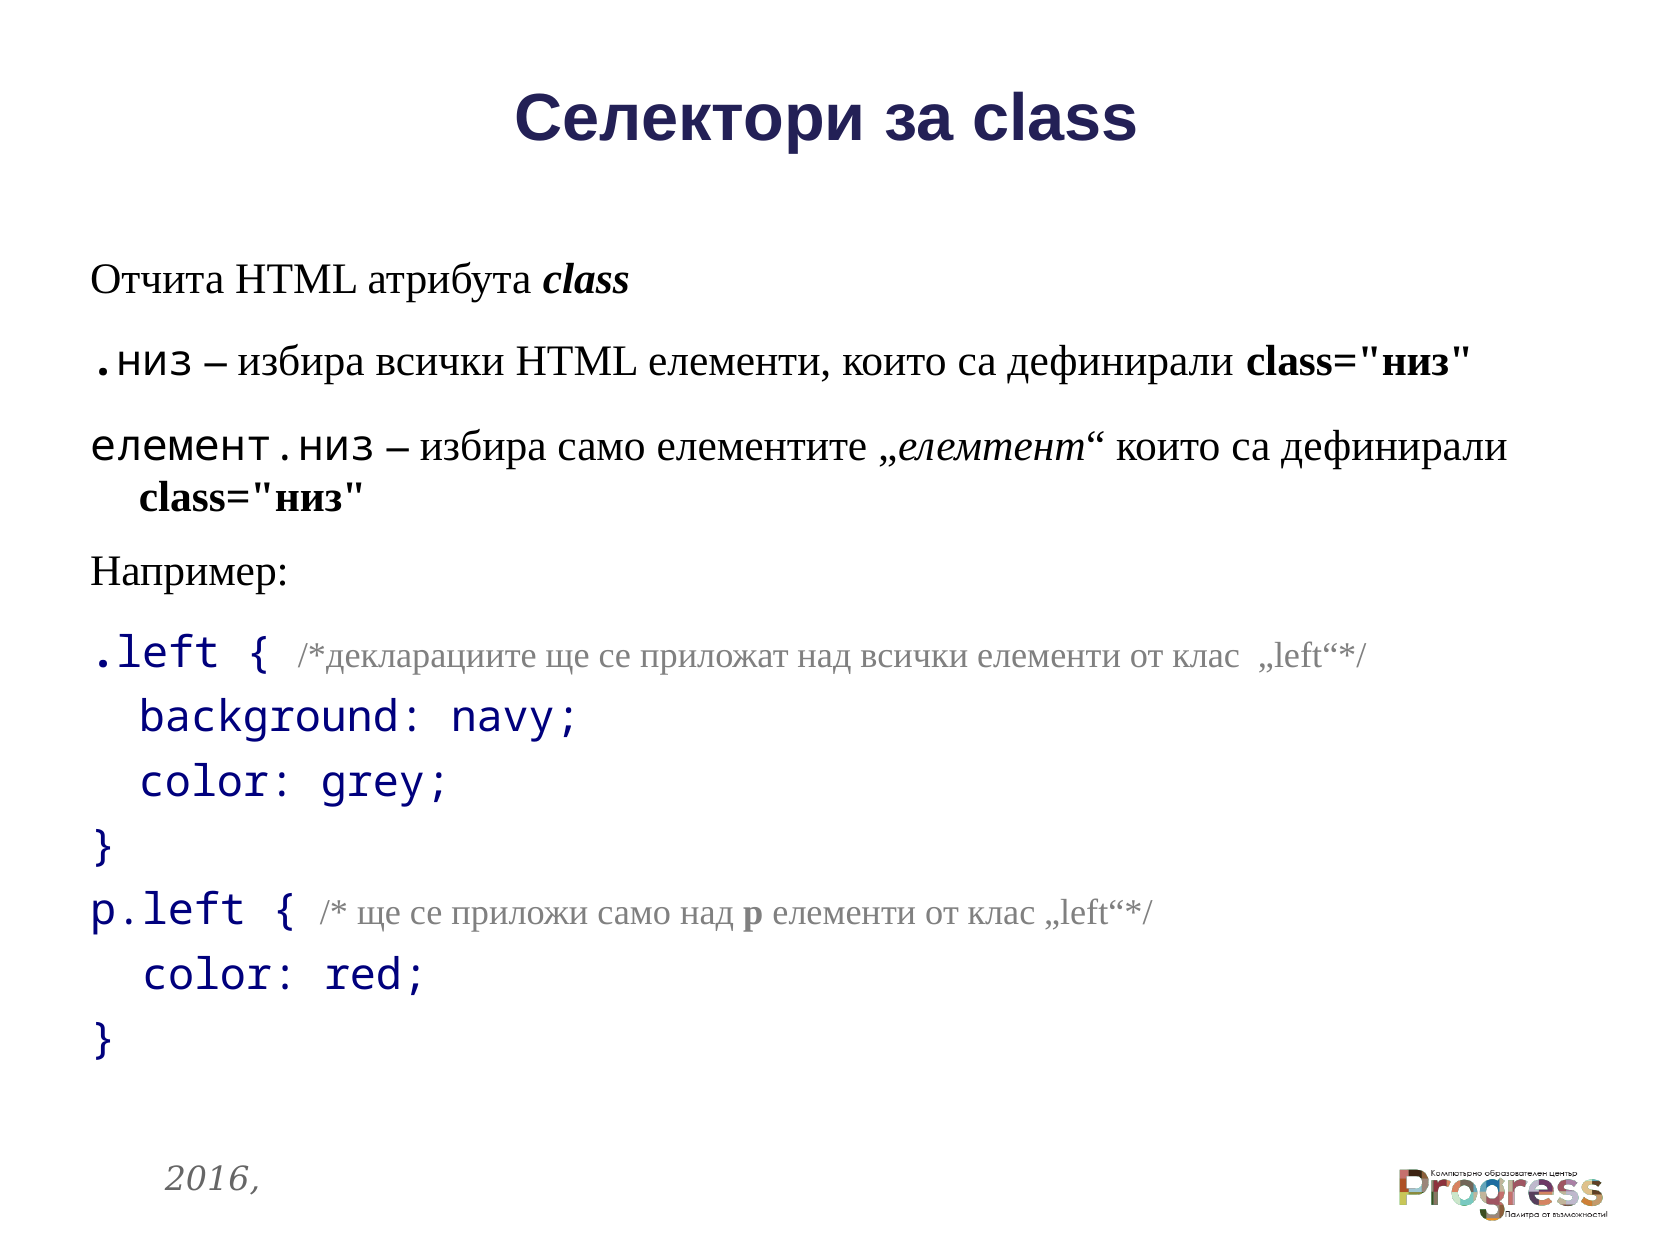

# Селектори за class
Отчита HTML атрибута class
.низ – избира всички HTML елементи, които са дефинирали class="низ"
елемент.низ – избира само елементите „елемтент“ които са дефинирали class="низ"
Например:
.left { /*декларациите ще се приложат над всички елементи от клас „left“*/
 		background: navy;
 		color: grey;
}
p.left { /* ще се приложи само над p елементи от клас „left“*/
 color: red;
}
2016,